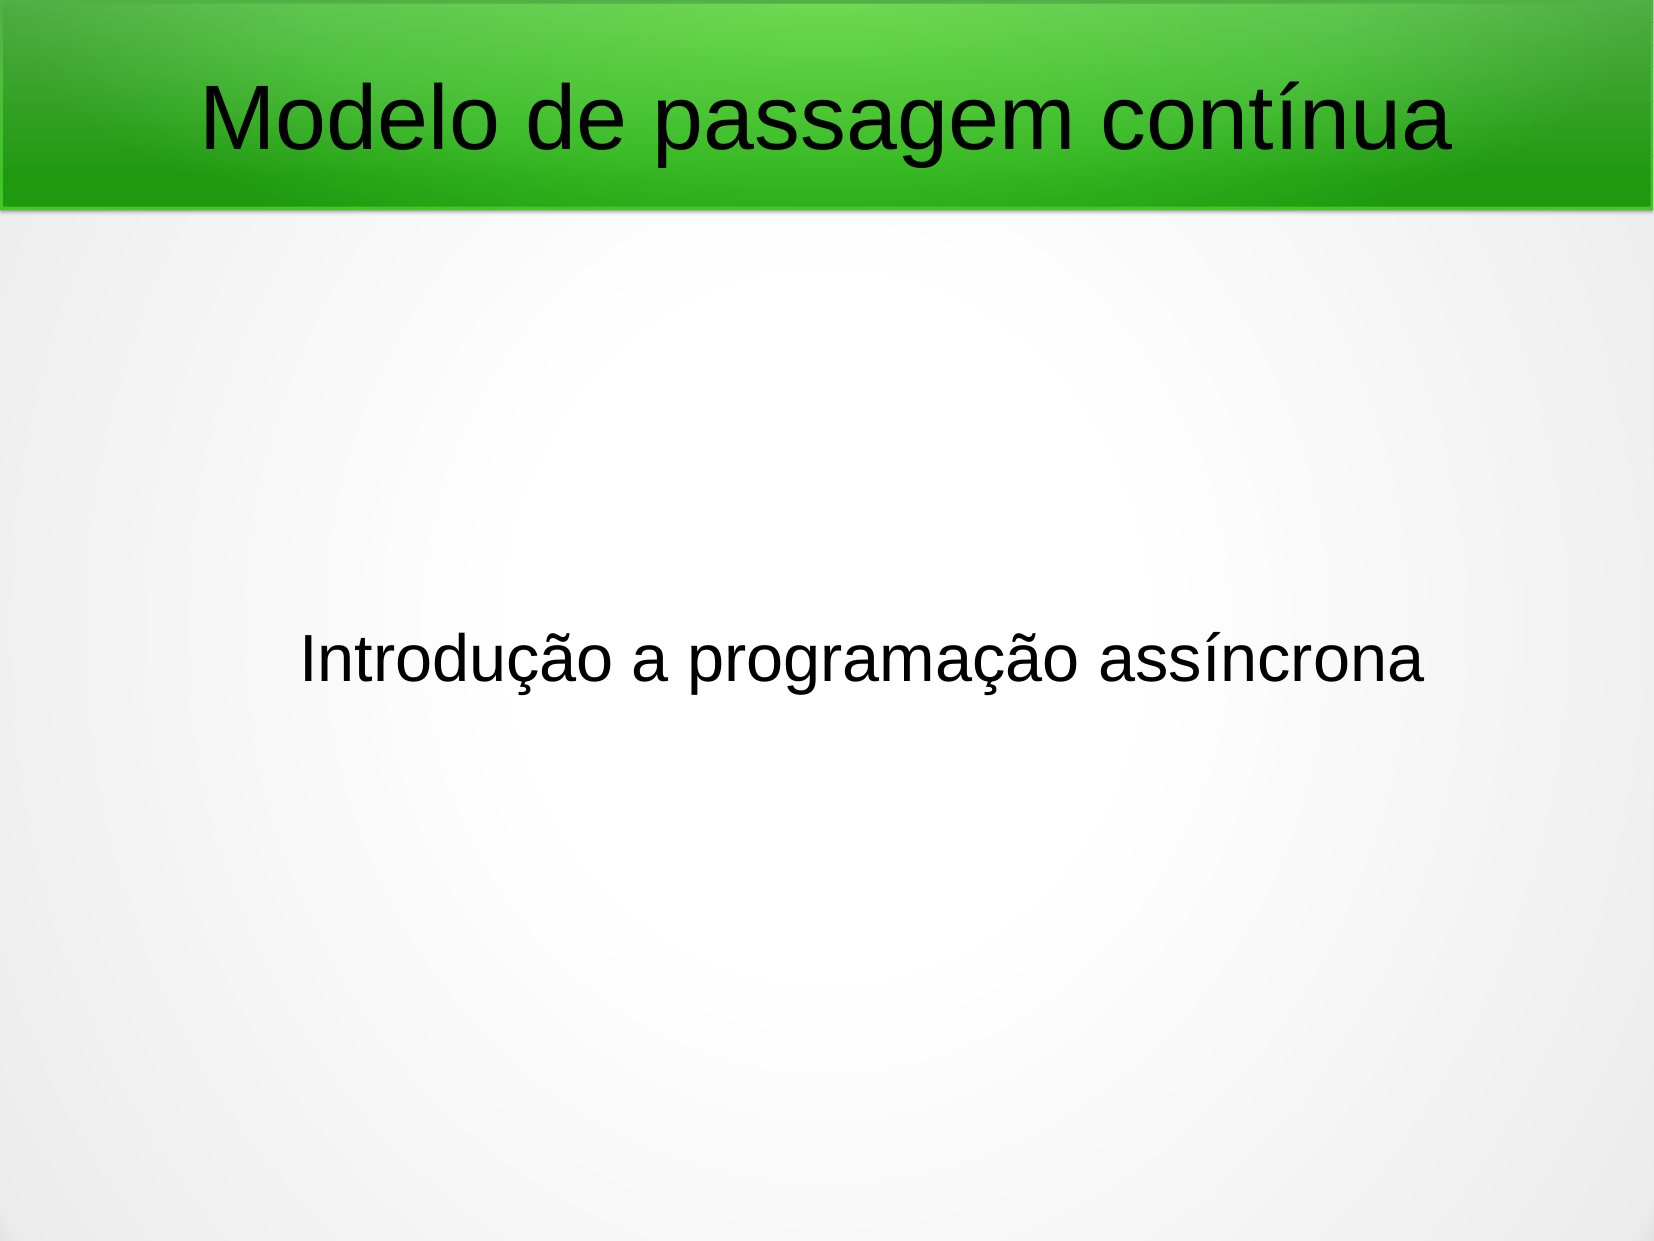

# Modelo de passagem contínua
Introdução a programação assíncrona